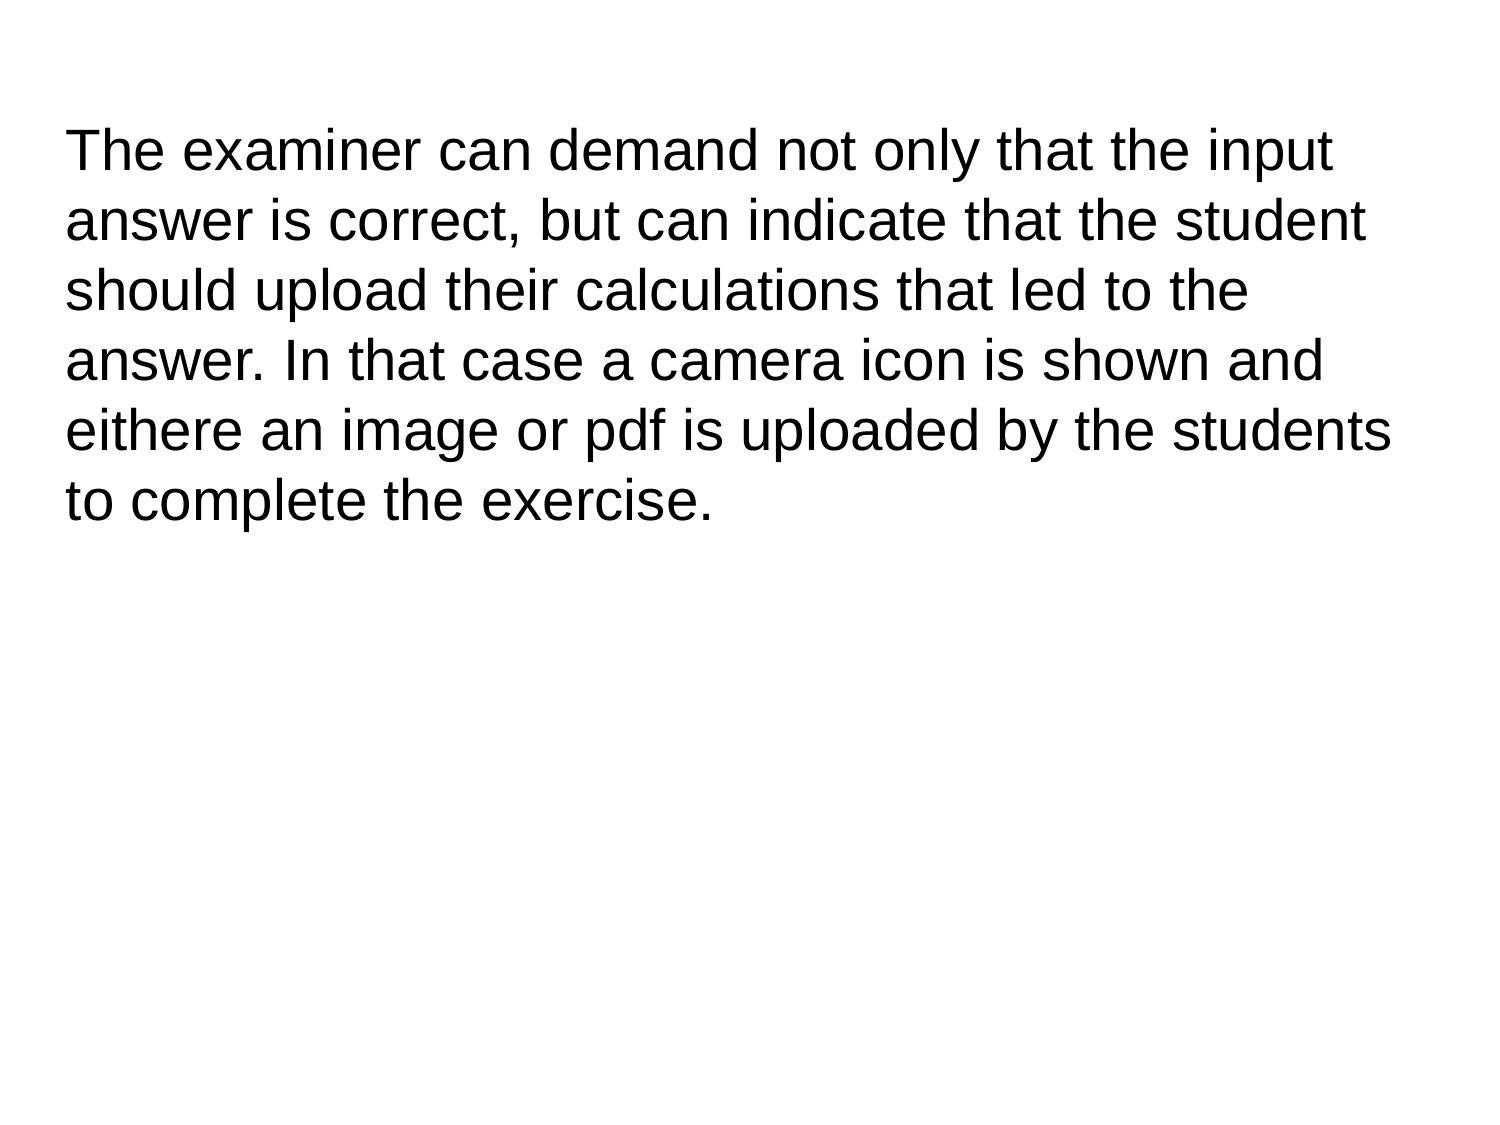

The examiner can demand not only that the input answer is correct, but can indicate that the student should upload their calculations that led to the answer. In that case a camera icon is shown and eithere an image or pdf is uploaded by the students to complete the exercise.